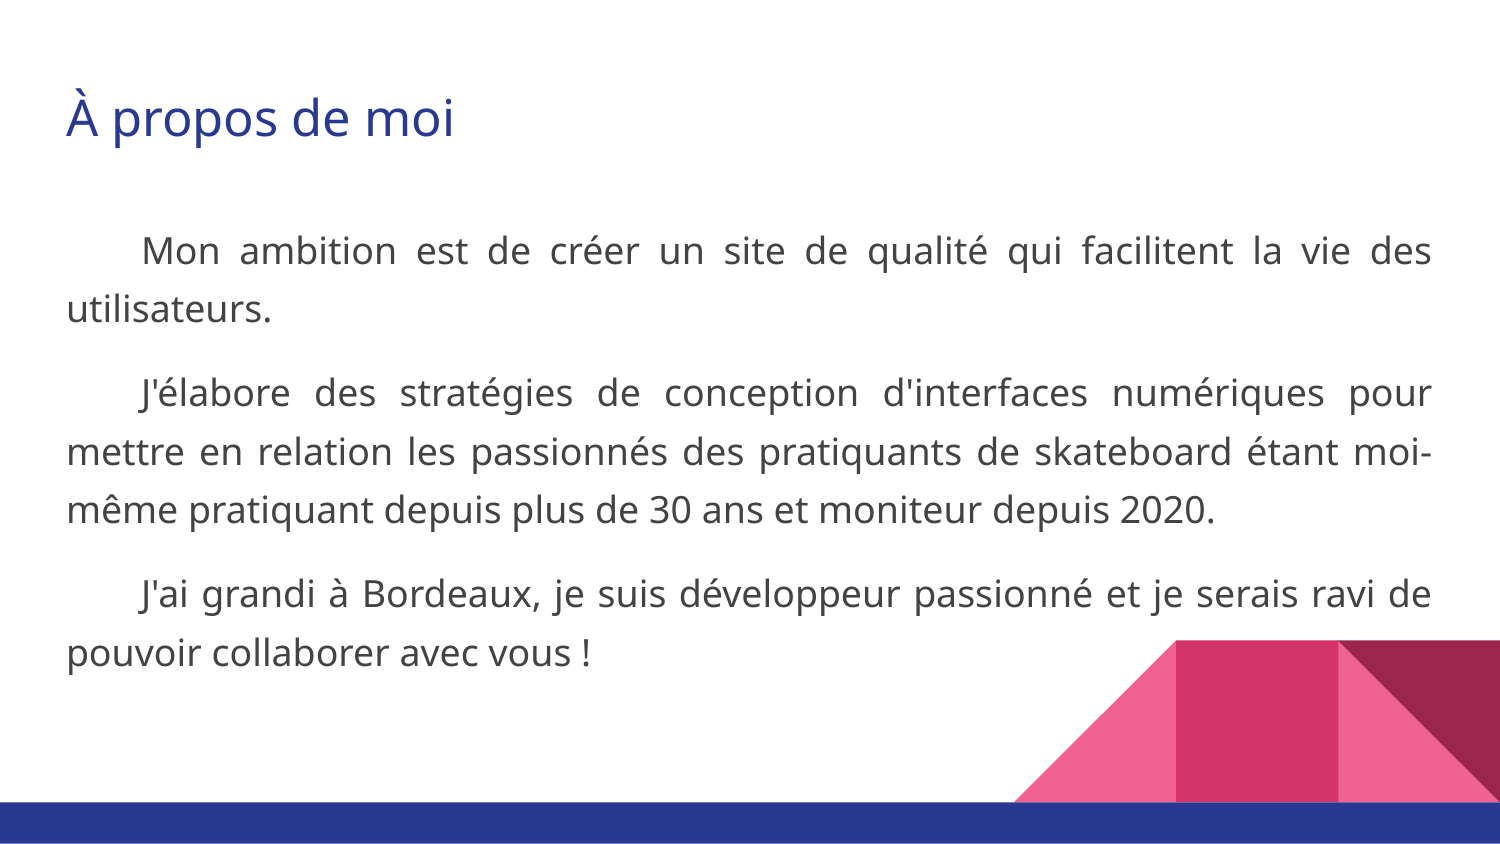

# À propos de moi
Mon ambition est de créer un site de qualité qui facilitent la vie des utilisateurs.
J'élabore des stratégies de conception d'interfaces numériques pour mettre en relation les passionnés des pratiquants de skateboard étant moi-même pratiquant depuis plus de 30 ans et moniteur depuis 2020.
J'ai grandi à Bordeaux, je suis développeur passionné et je serais ravi de pouvoir collaborer avec vous !